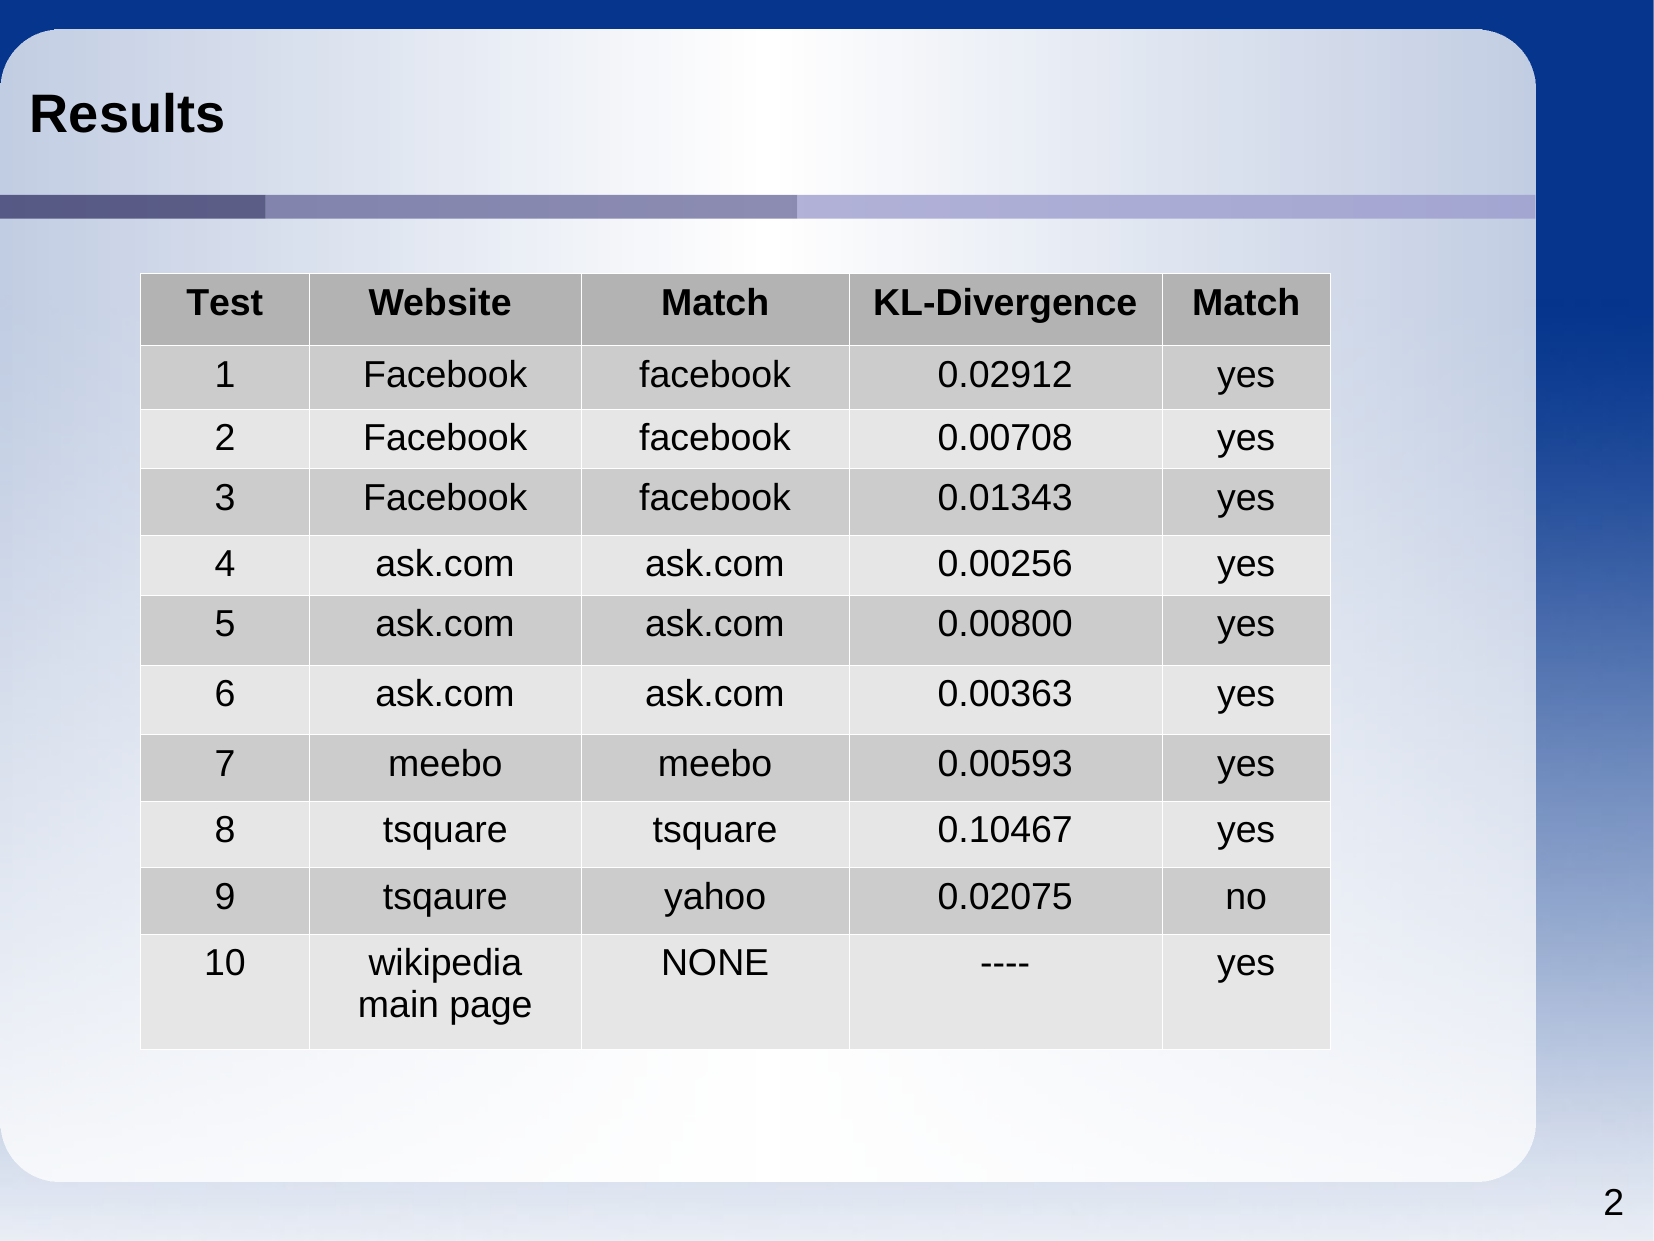

# Results
| Test | Website | Match | KL-Divergence | Match |
| --- | --- | --- | --- | --- |
| 1 | Facebook | facebook | 0.02912 | yes |
| 2 | Facebook | facebook | 0.00708 | yes |
| 3 | Facebook | facebook | 0.01343 | yes |
| 4 | ask.com | ask.com | 0.00256 | yes |
| 5 | ask.com | ask.com | 0.00800 | yes |
| 6 | ask.com | ask.com | 0.00363 | yes |
| 7 | meebo | meebo | 0.00593 | yes |
| 8 | tsquare | tsquare | 0.10467 | yes |
| 9 | tsqaure | yahoo | 0.02075 | no |
| 10 | wikipedia main page | NONE | ---- | yes |
2